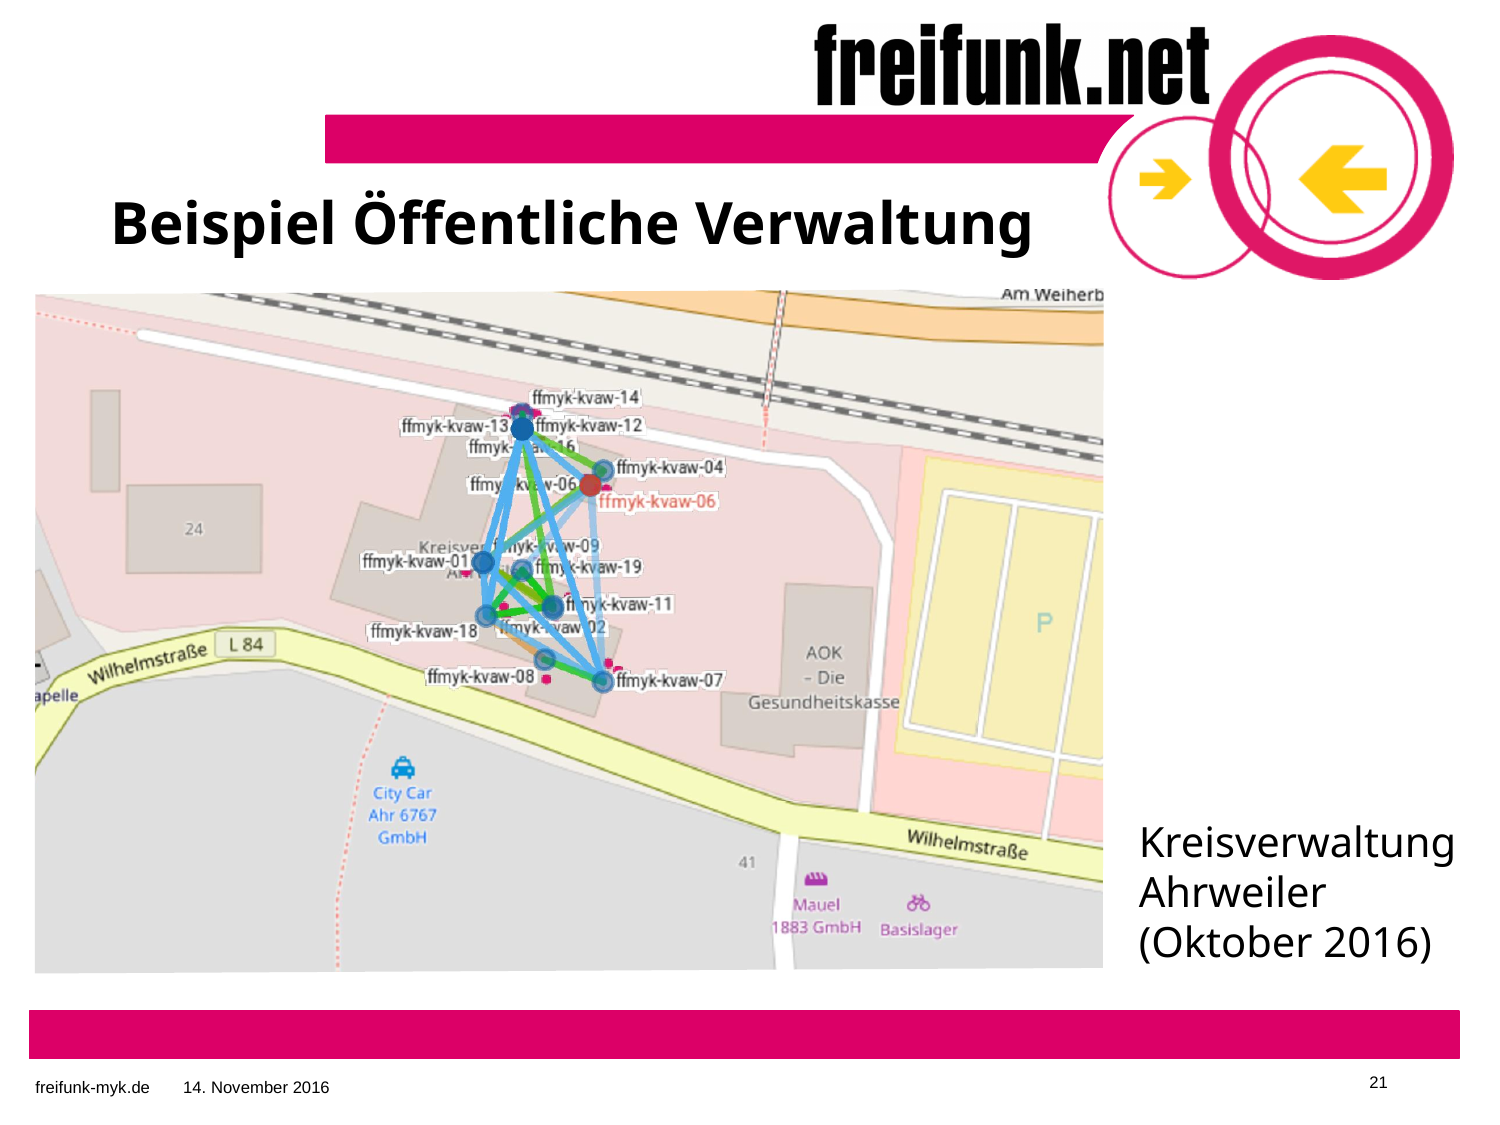

# Beispiel Öffentliche Verwaltung
Kreisverwaltung Ahrweiler
(Oktober 2016)
21
freifunk-myk.de